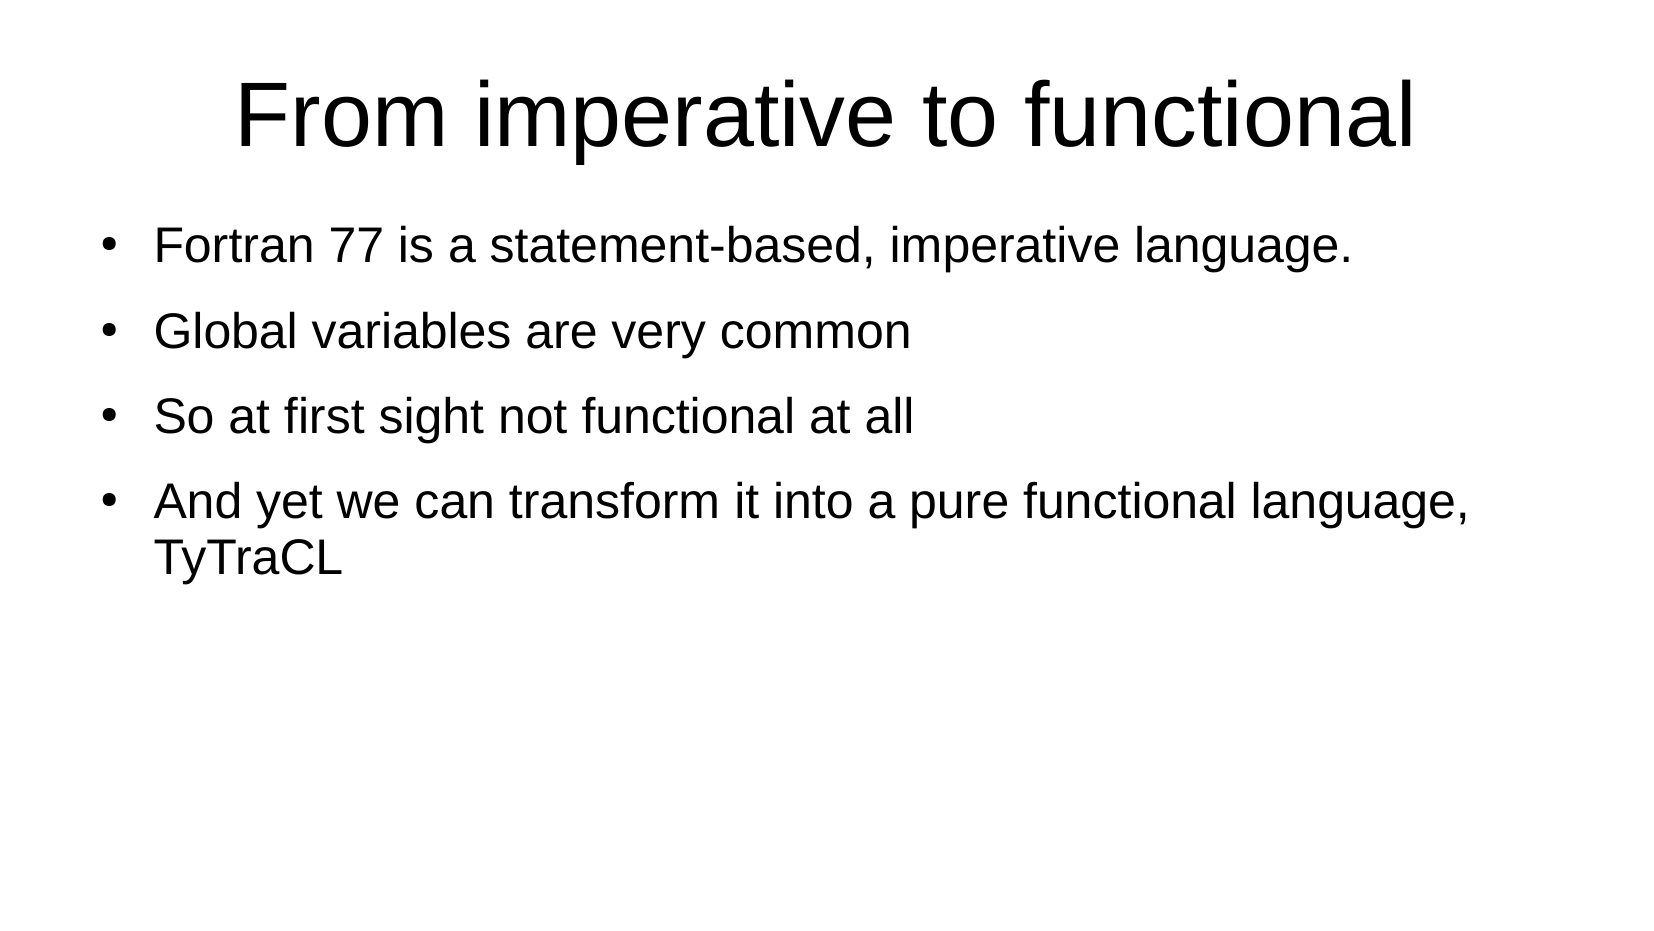

# From imperative to functional
Fortran 77 is a statement-based, imperative language.
Global variables are very common
So at first sight not functional at all
And yet we can transform it into a pure functional language, TyTraCL